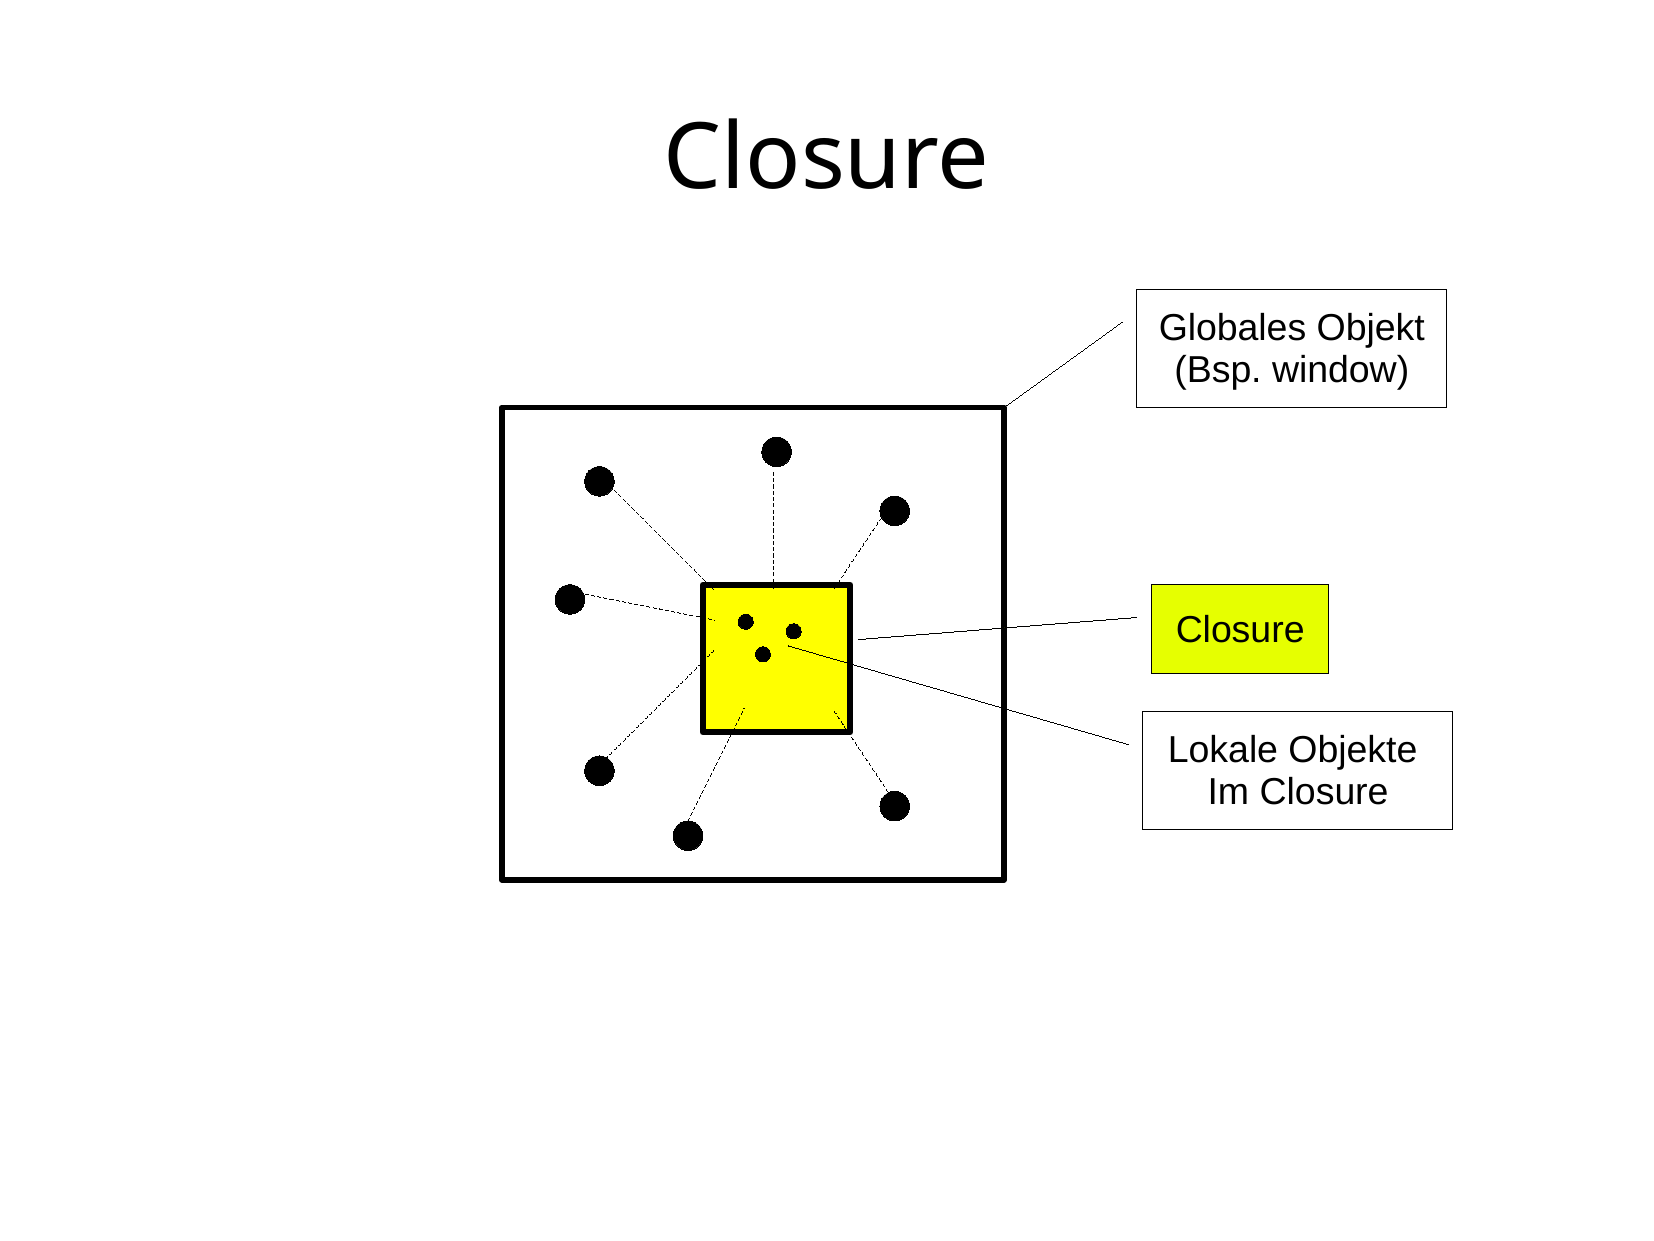

# Closure
Globales Objekt
(Bsp. window)
Closure
Lokale Objekte
Im Closure